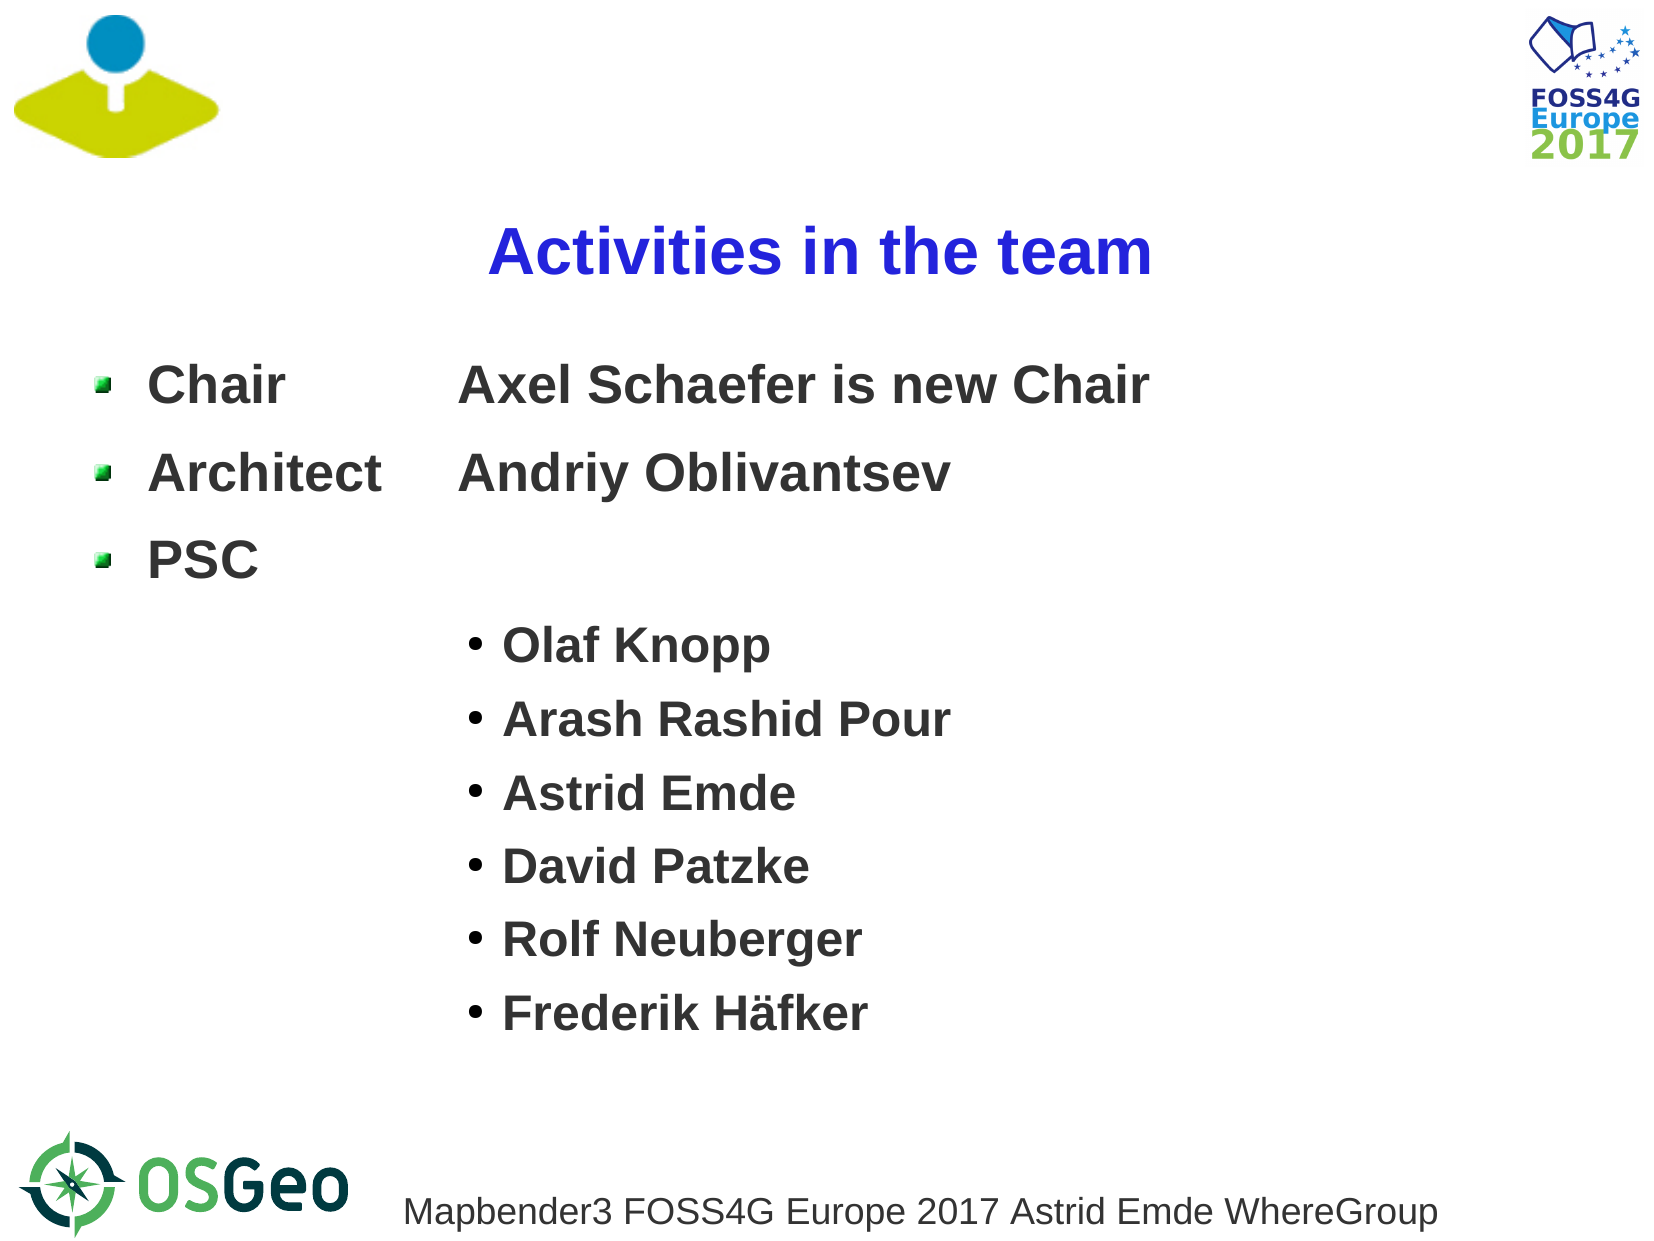

# Activities in the team
Chair 		 Axel Schaefer is new Chair
Architect Andriy Oblivantsev
PSC
Olaf Knopp
Arash Rashid Pour
Astrid Emde
David Patzke
Rolf Neuberger
Frederik Häfker